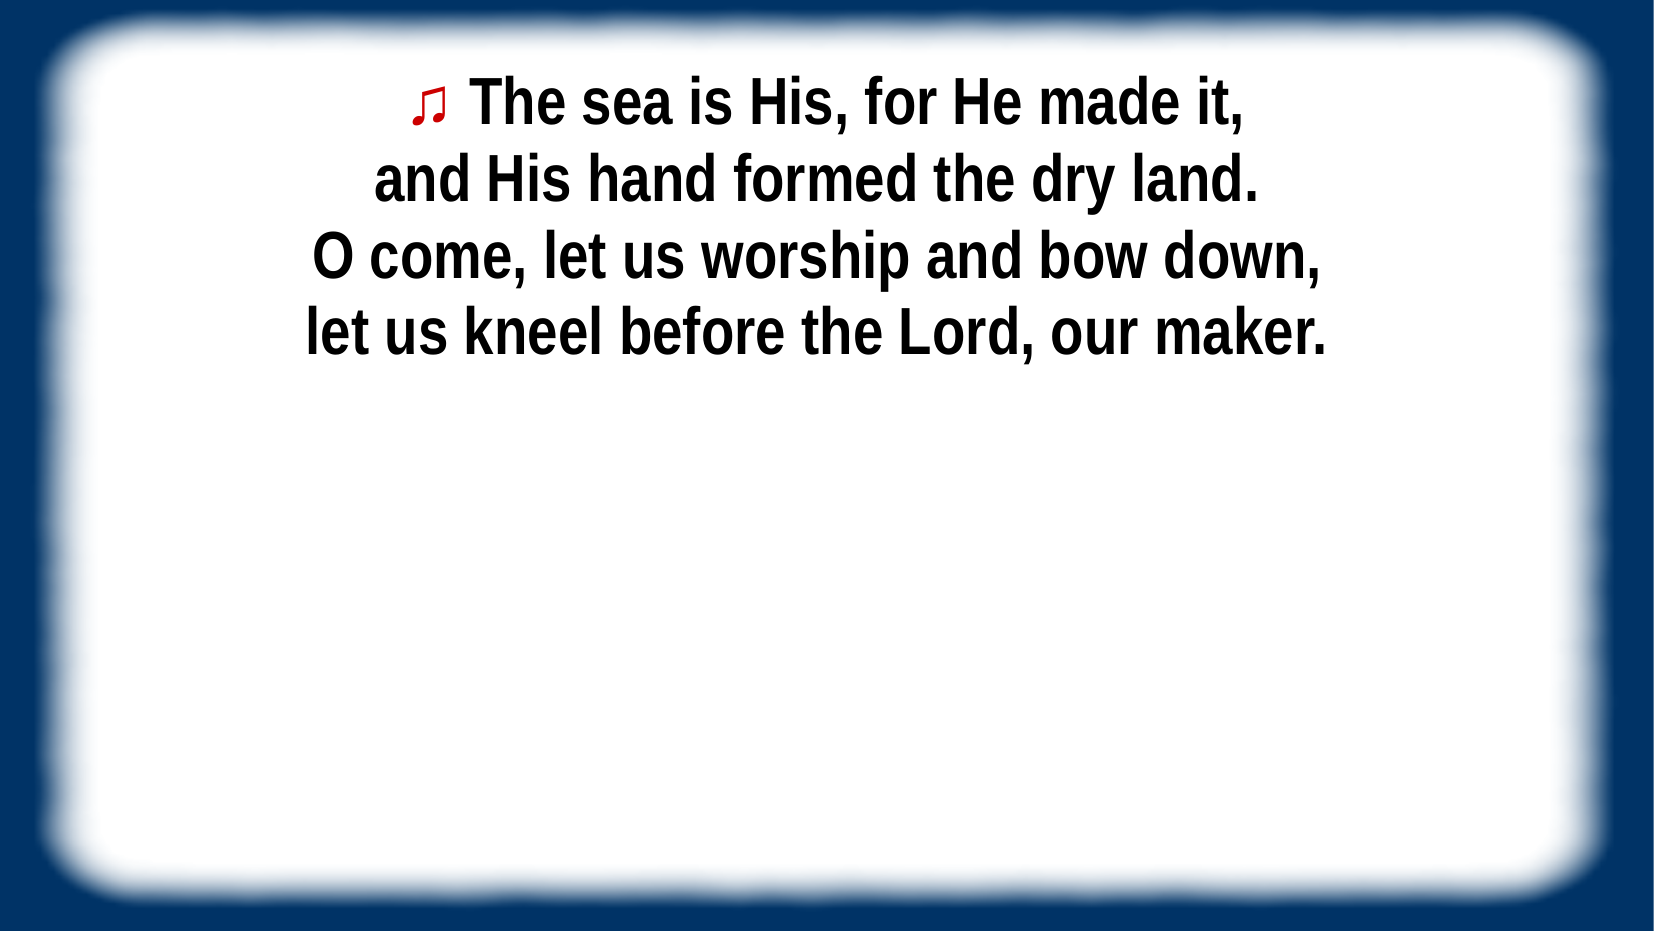

♫ The sea is His, for He made it,
and His hand formed the dry land.
O come, let us worship and bow down,
let us kneel before the Lord, our maker.